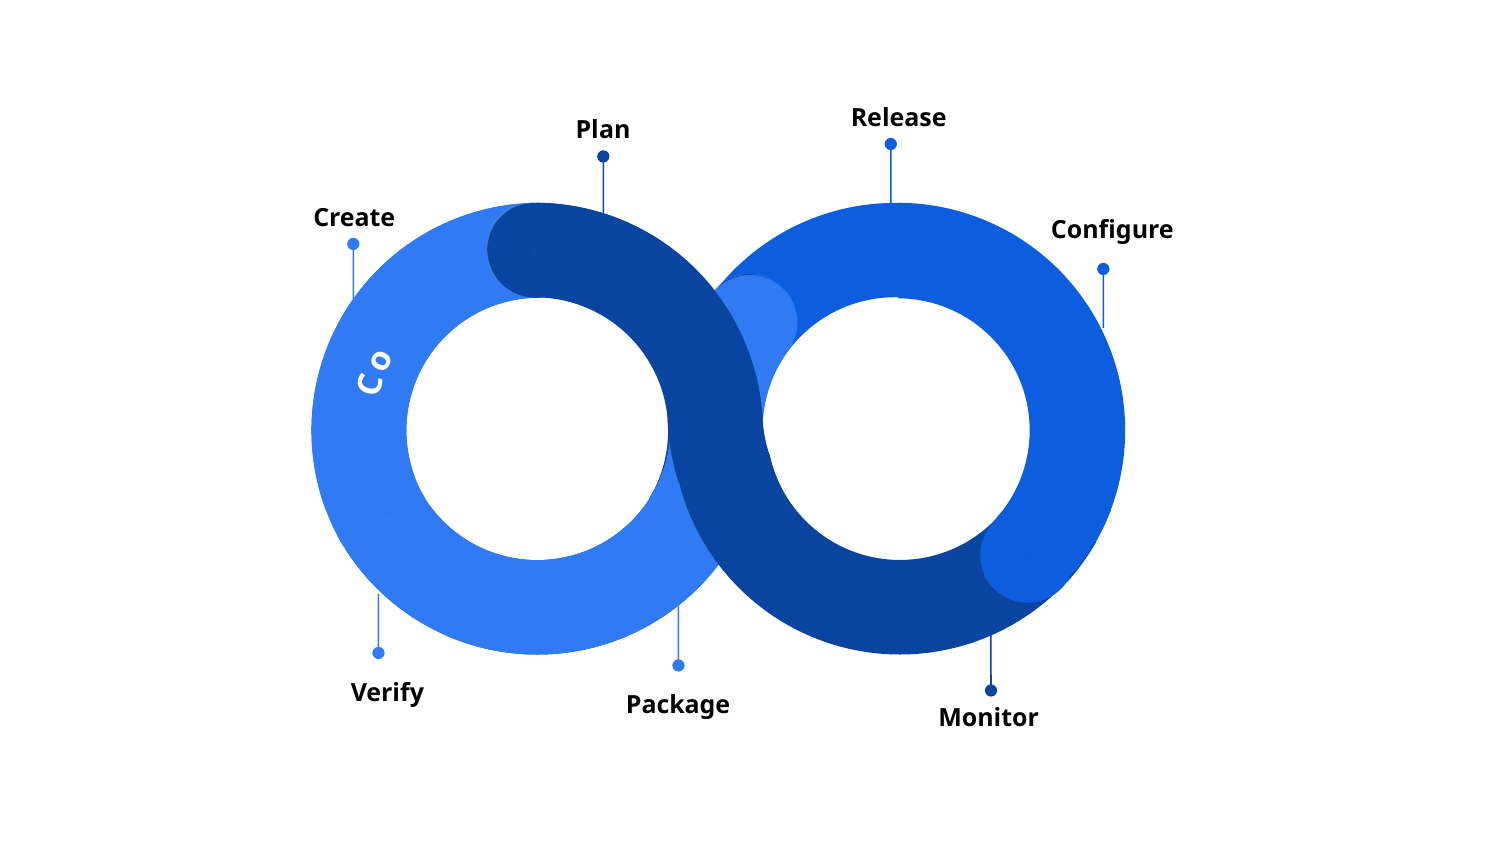

Release
Plan
03
Create
Configure
o
C
Verify
Package
Monitor